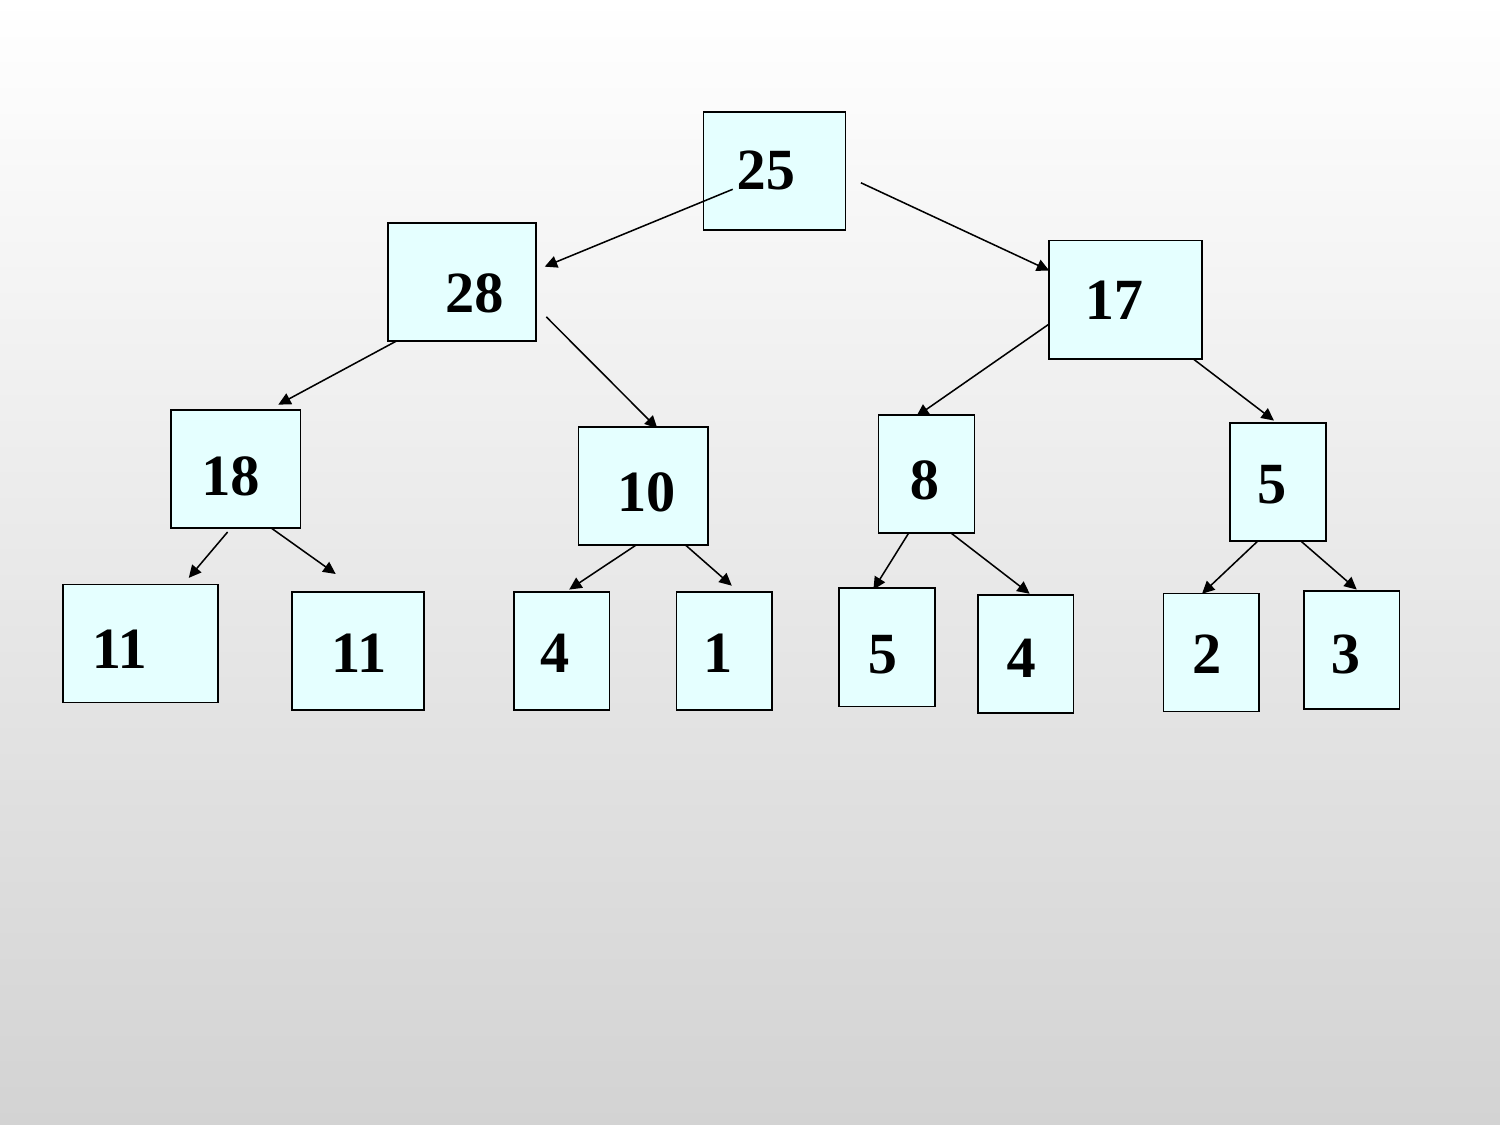

25
28
17
18
8
5
10
11
5
3
11
4
1
2
4